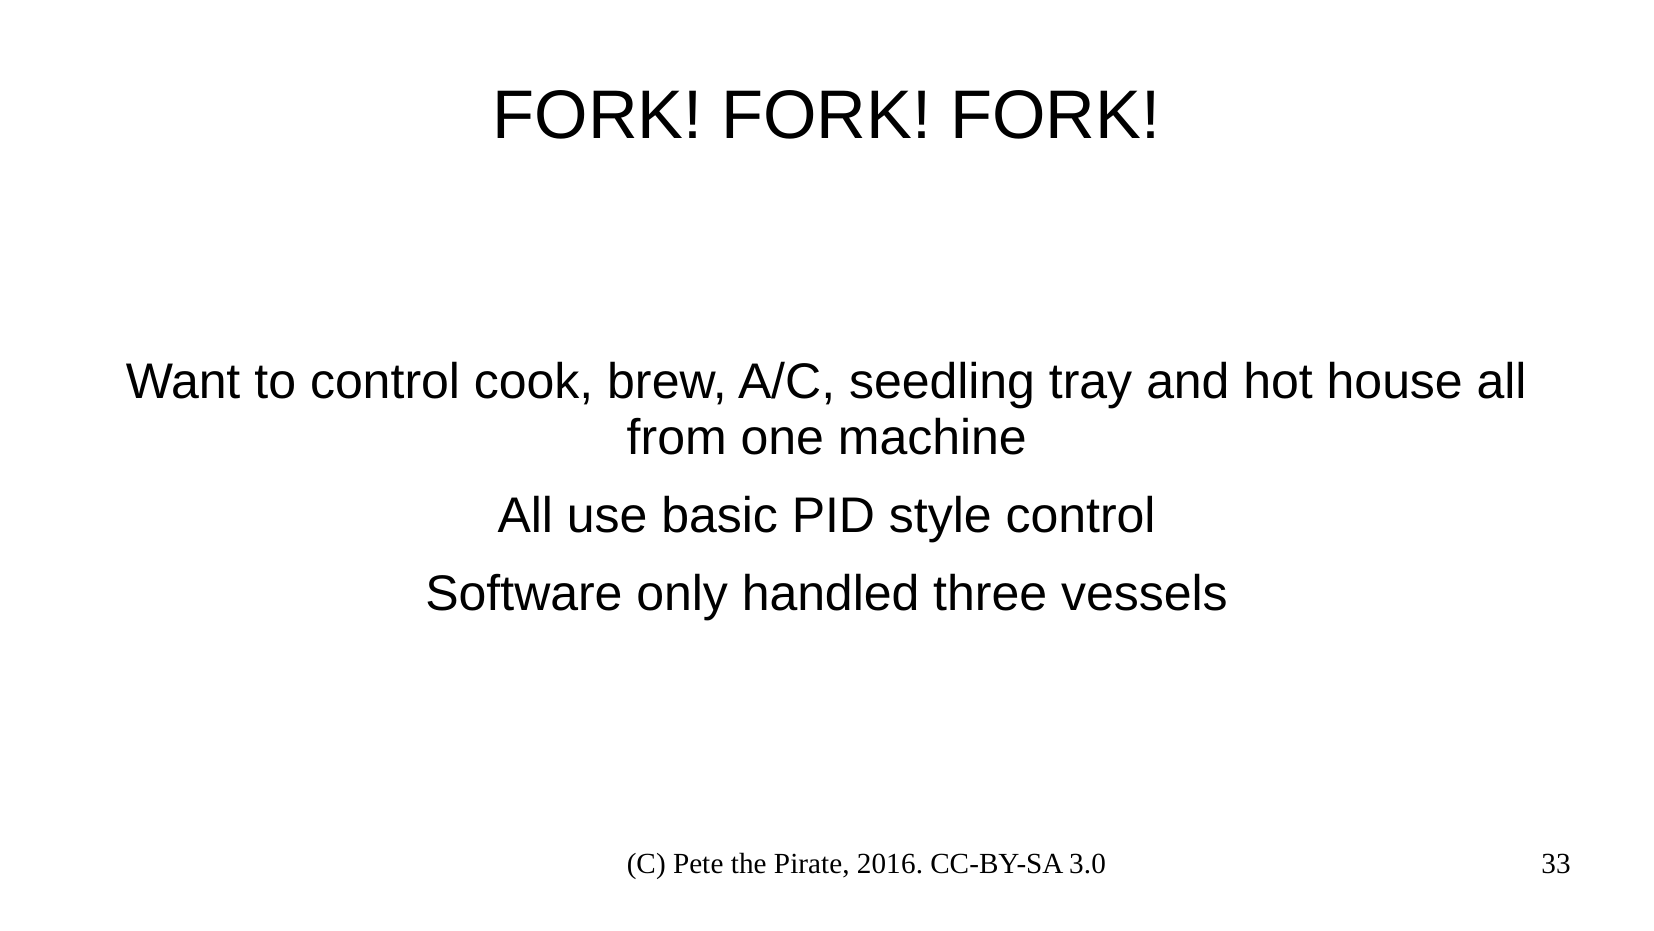

# FORK! FORK! FORK!
Want to control cook, brew, A/C, seedling tray and hot house all from one machine
All use basic PID style control
Software only handled three vessels
(C) Pete the Pirate, 2016. CC-BY-SA 3.0
33